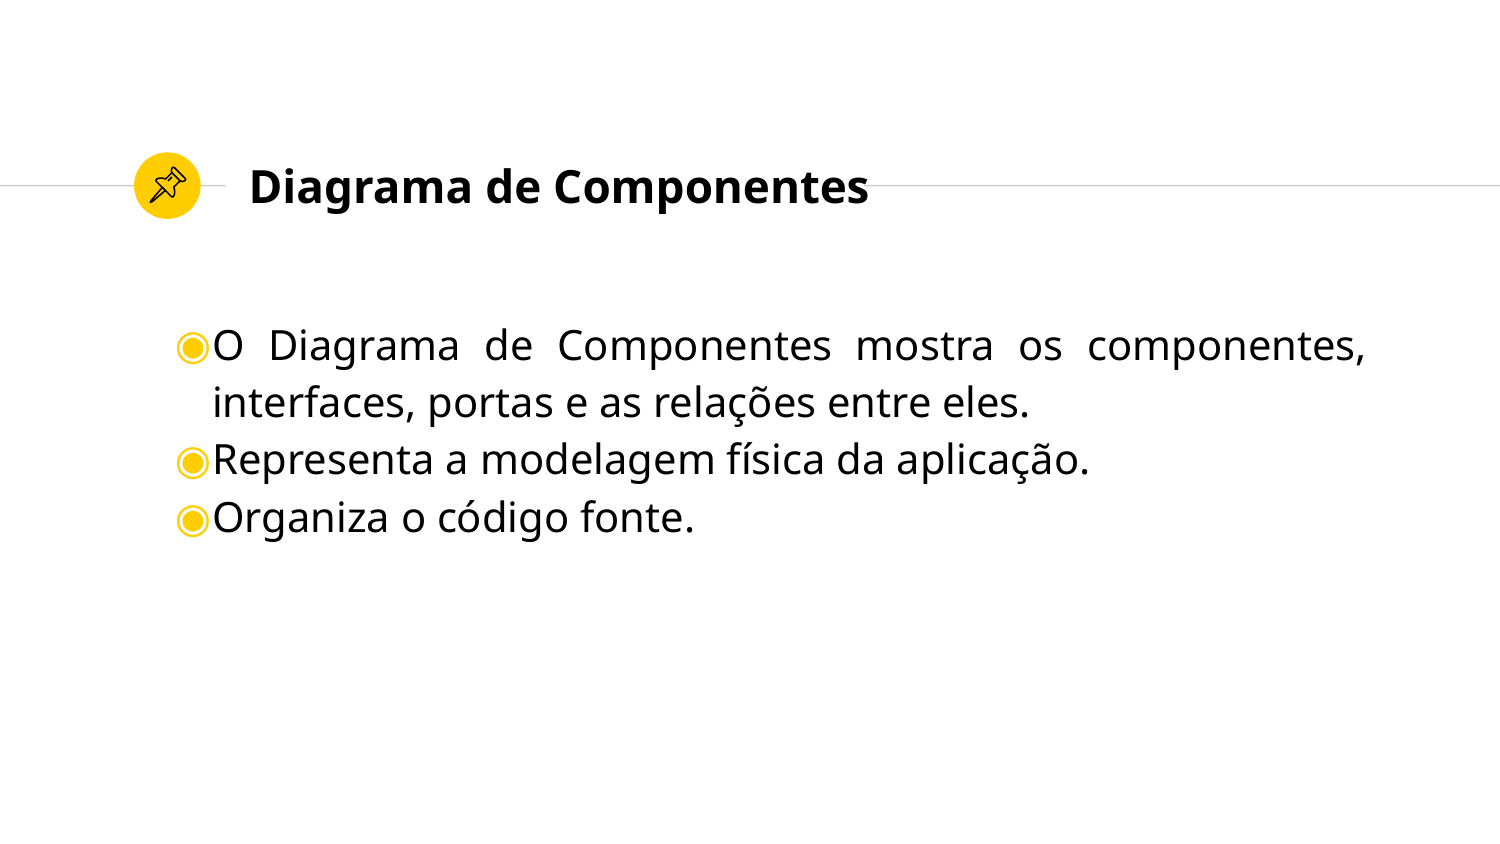

Diagrama de Componentes
# O Diagrama de Componentes mostra os componentes, interfaces, portas e as relações entre eles.
Representa a modelagem física da aplicação.
Organiza o código fonte.